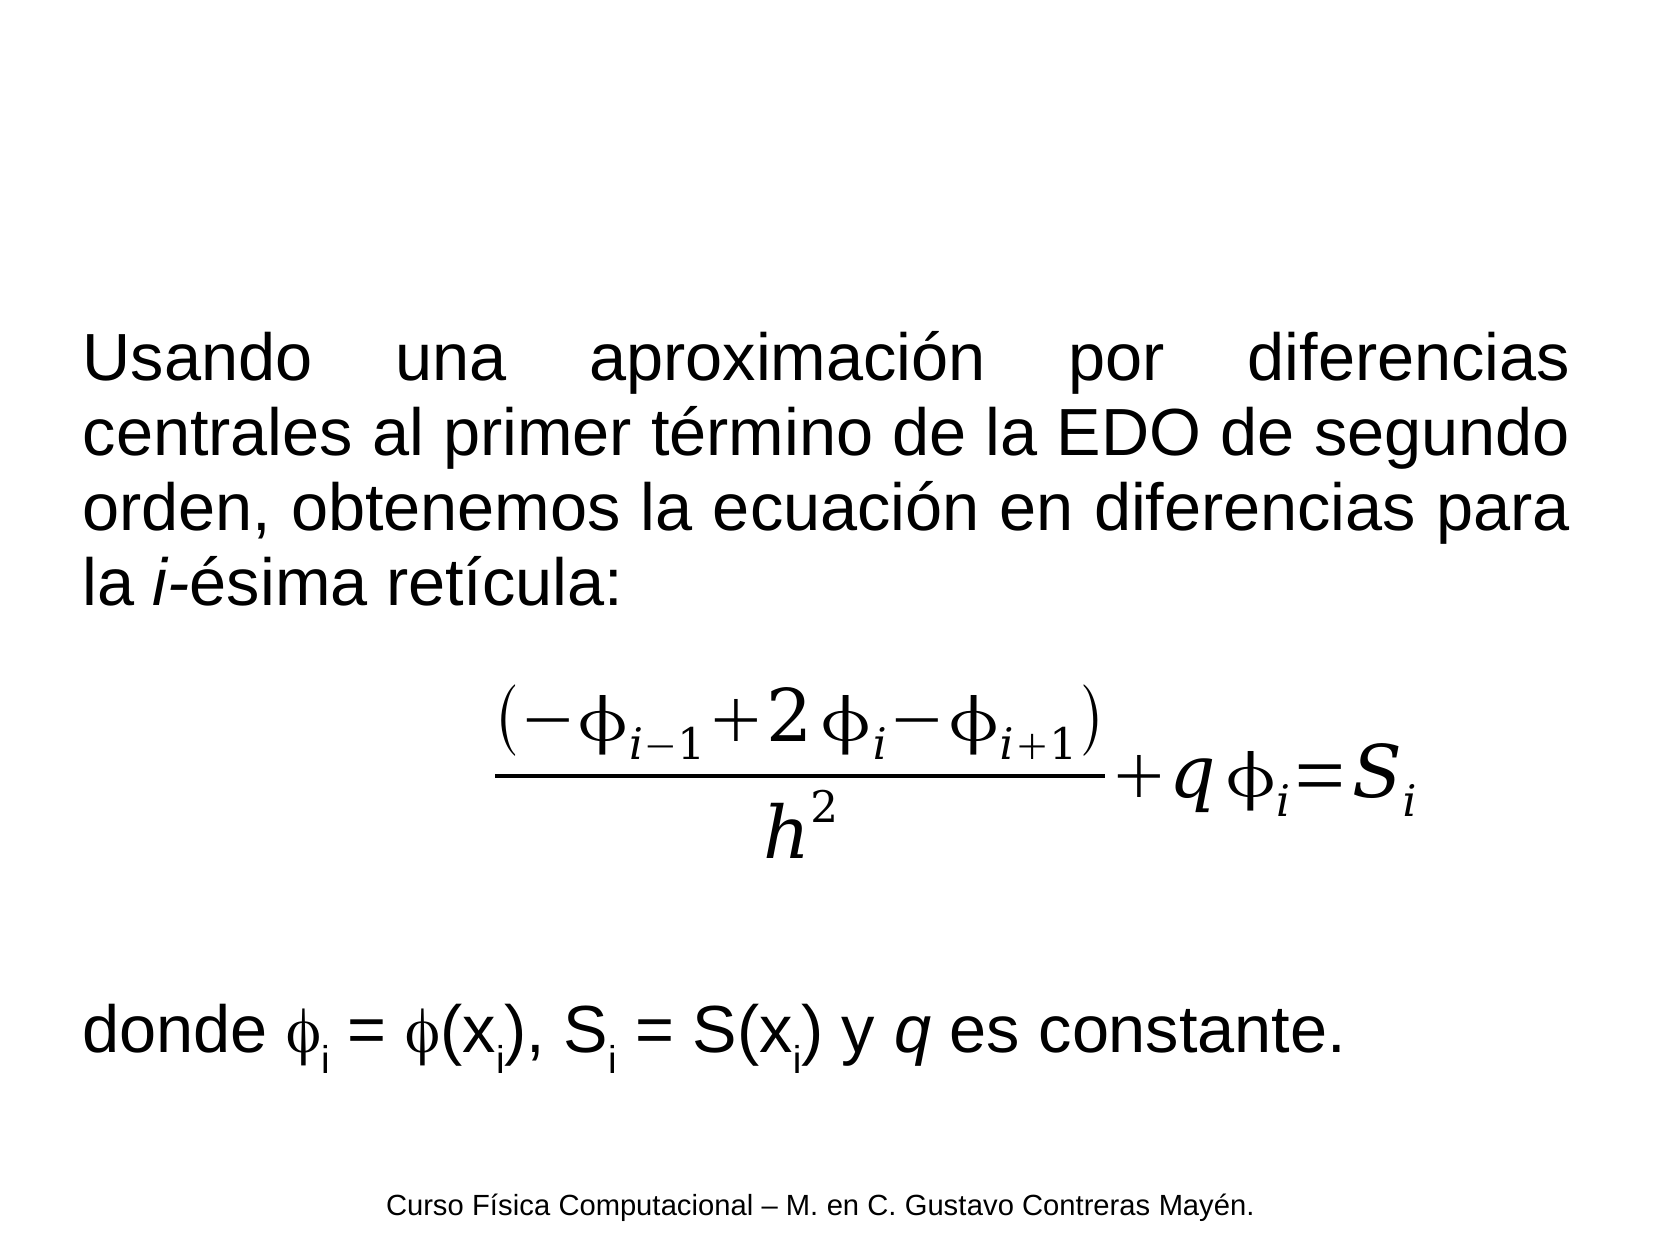

#
Usando una aproximación por diferencias centrales al primer término de la EDO de segundo orden, obtenemos la ecuación en diferencias para la i-ésima retícula:
donde fi = f(xi), Si = S(xi) y q es constante.